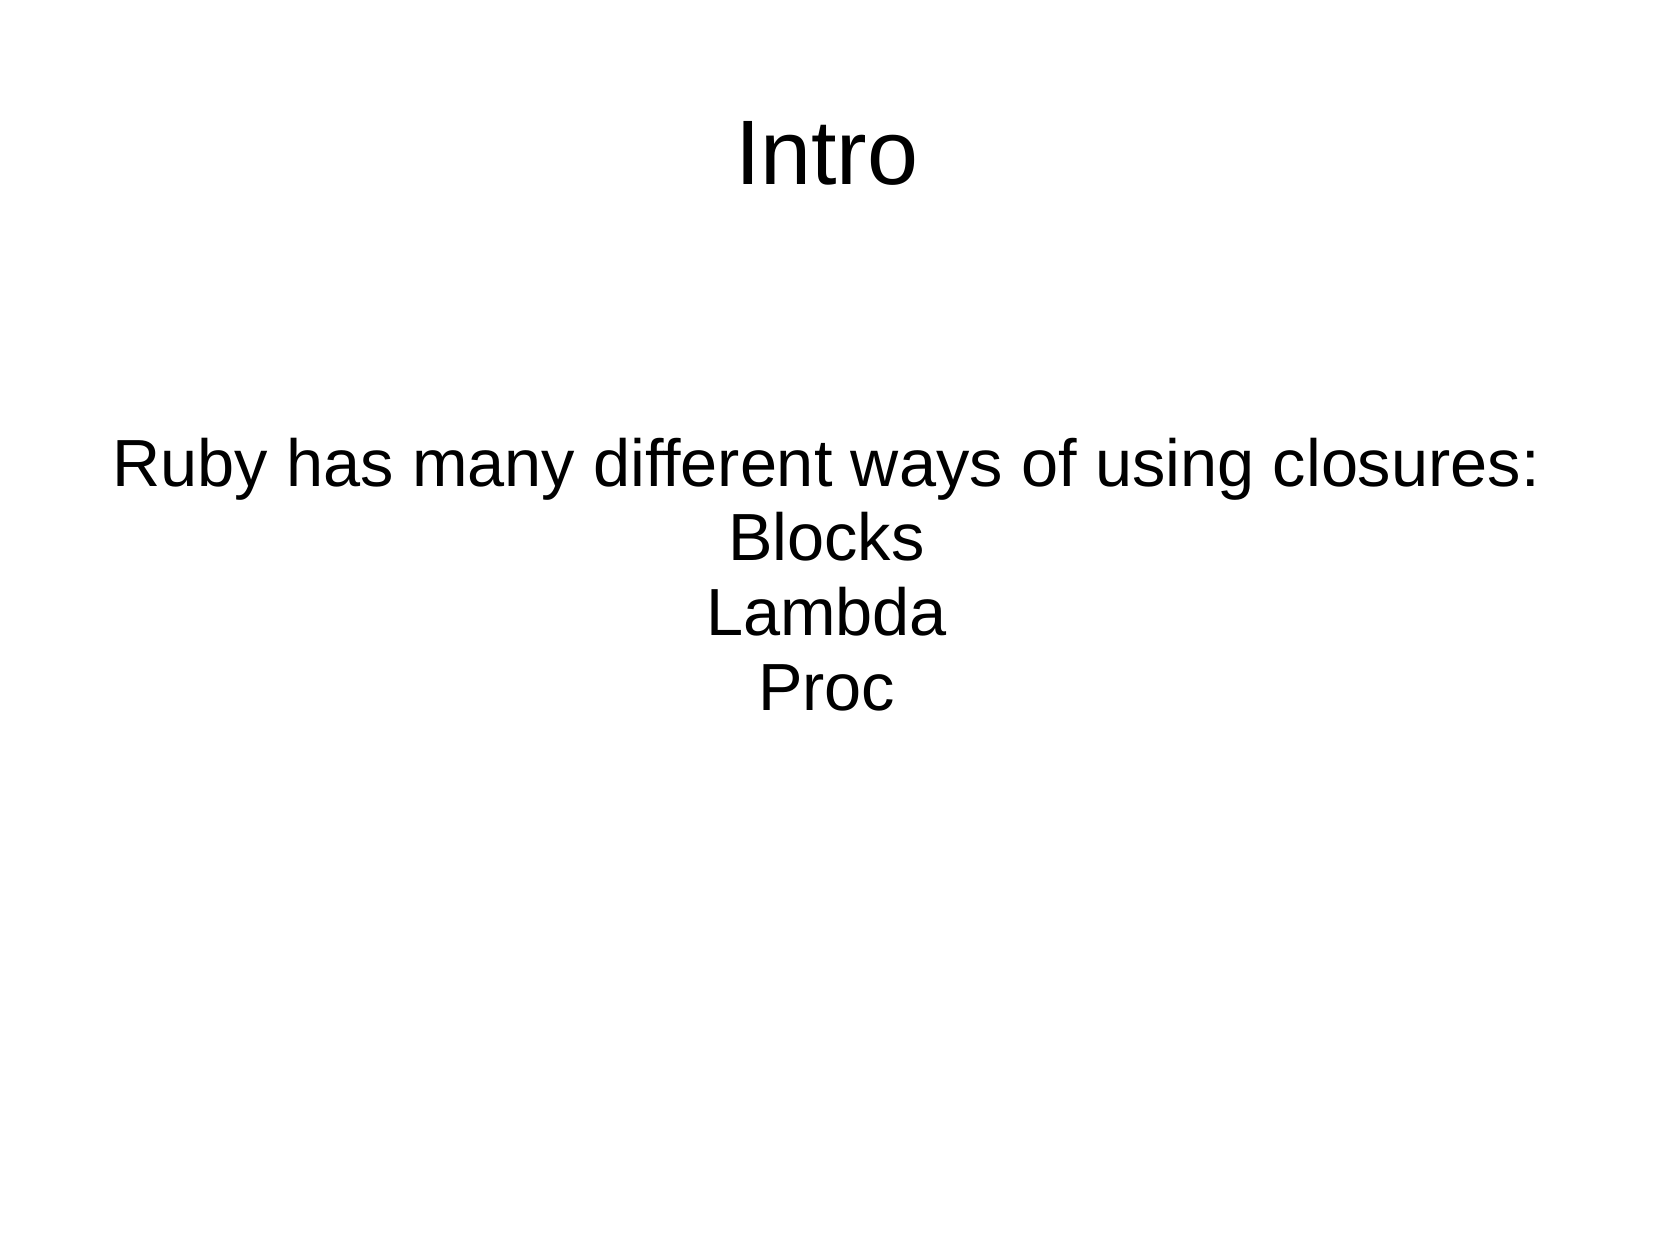

# Intro
Ruby has many different ways of using closures:
Blocks
Lambda
Proc